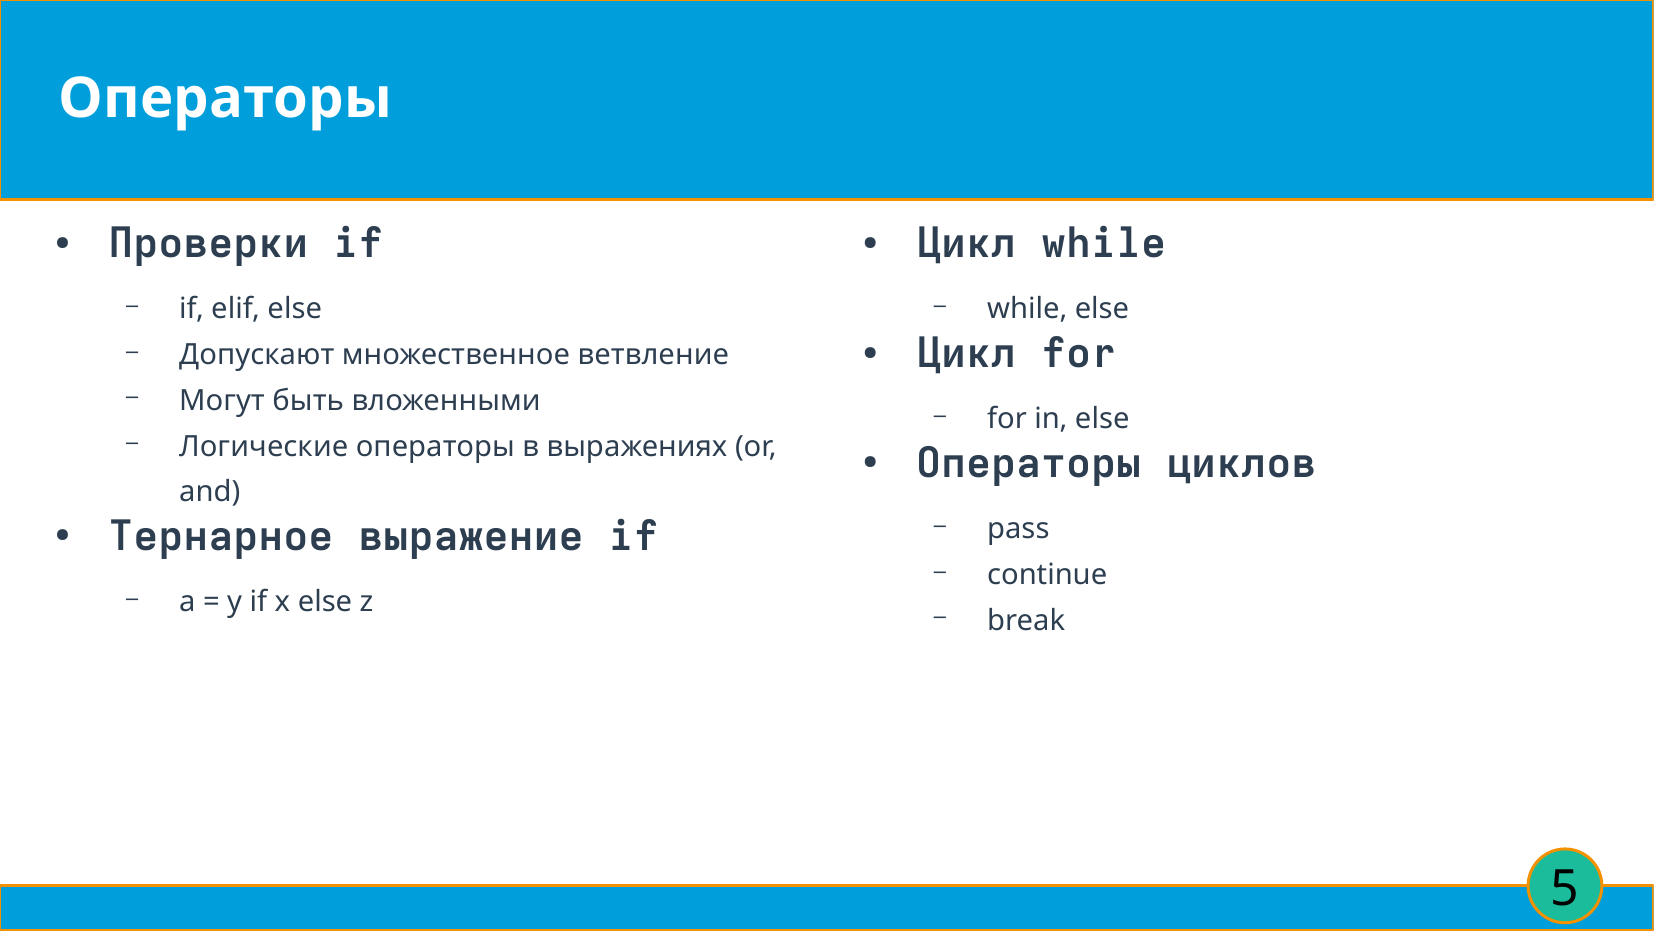

# Операторы
Проверки if
if, elif, else
Допускают множественное ветвление
Могут быть вложенными
Логические операторы в выражениях (or, and)
Тернарное выражение if
a = y if x else z
Цикл while
while, else
Цикл for
for in, else
Операторы циклов
pass
continue
break